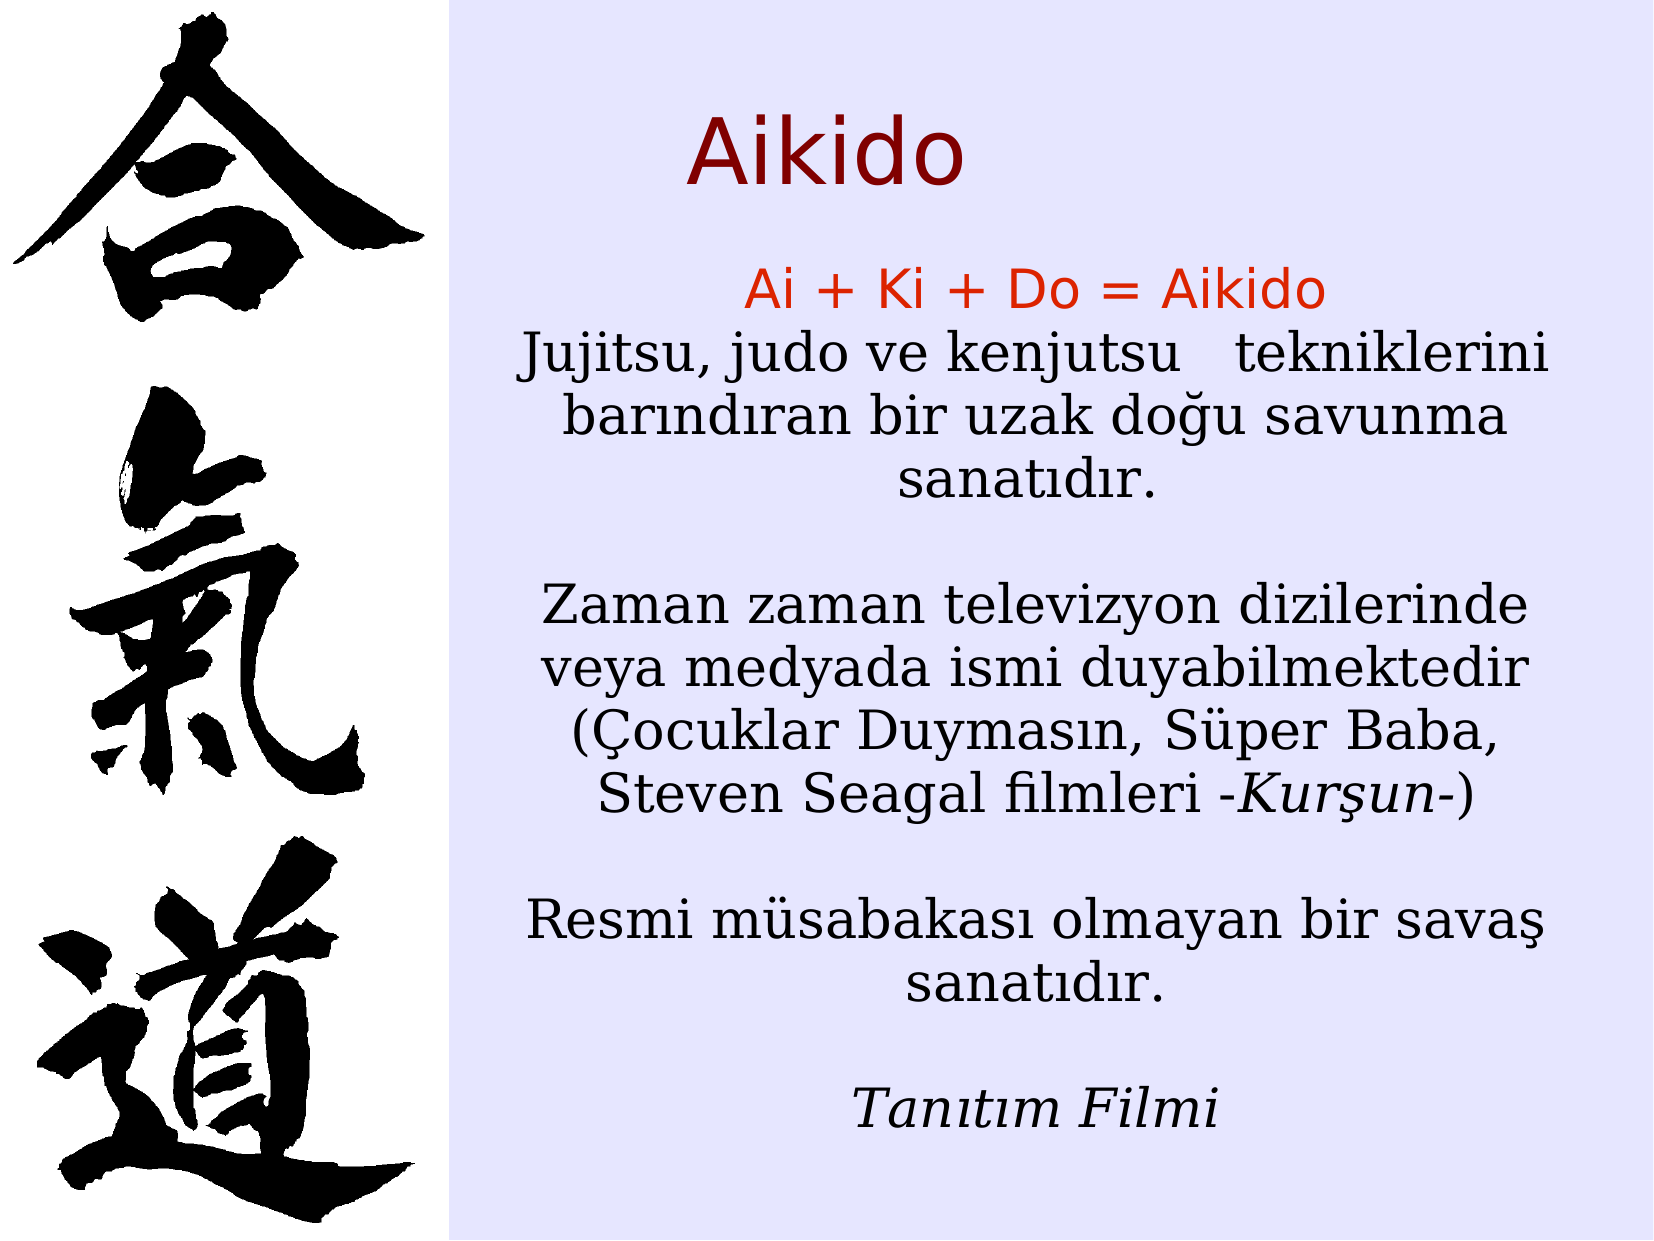

# Aikido
Ai + Ki + Do = Aikido
Jujitsu, judo ve kenjutsu tekniklerini barındıran bir uzak doğu savunma sanatıdır.
Zaman zaman televizyon dizilerinde veya medyada ismi duyabilmektedir (Çocuklar Duymasın, Süper Baba, Steven Seagal filmleri -Kurşun-)
Resmi müsabakası olmayan bir savaş sanatıdır.
Tanıtım Filmi